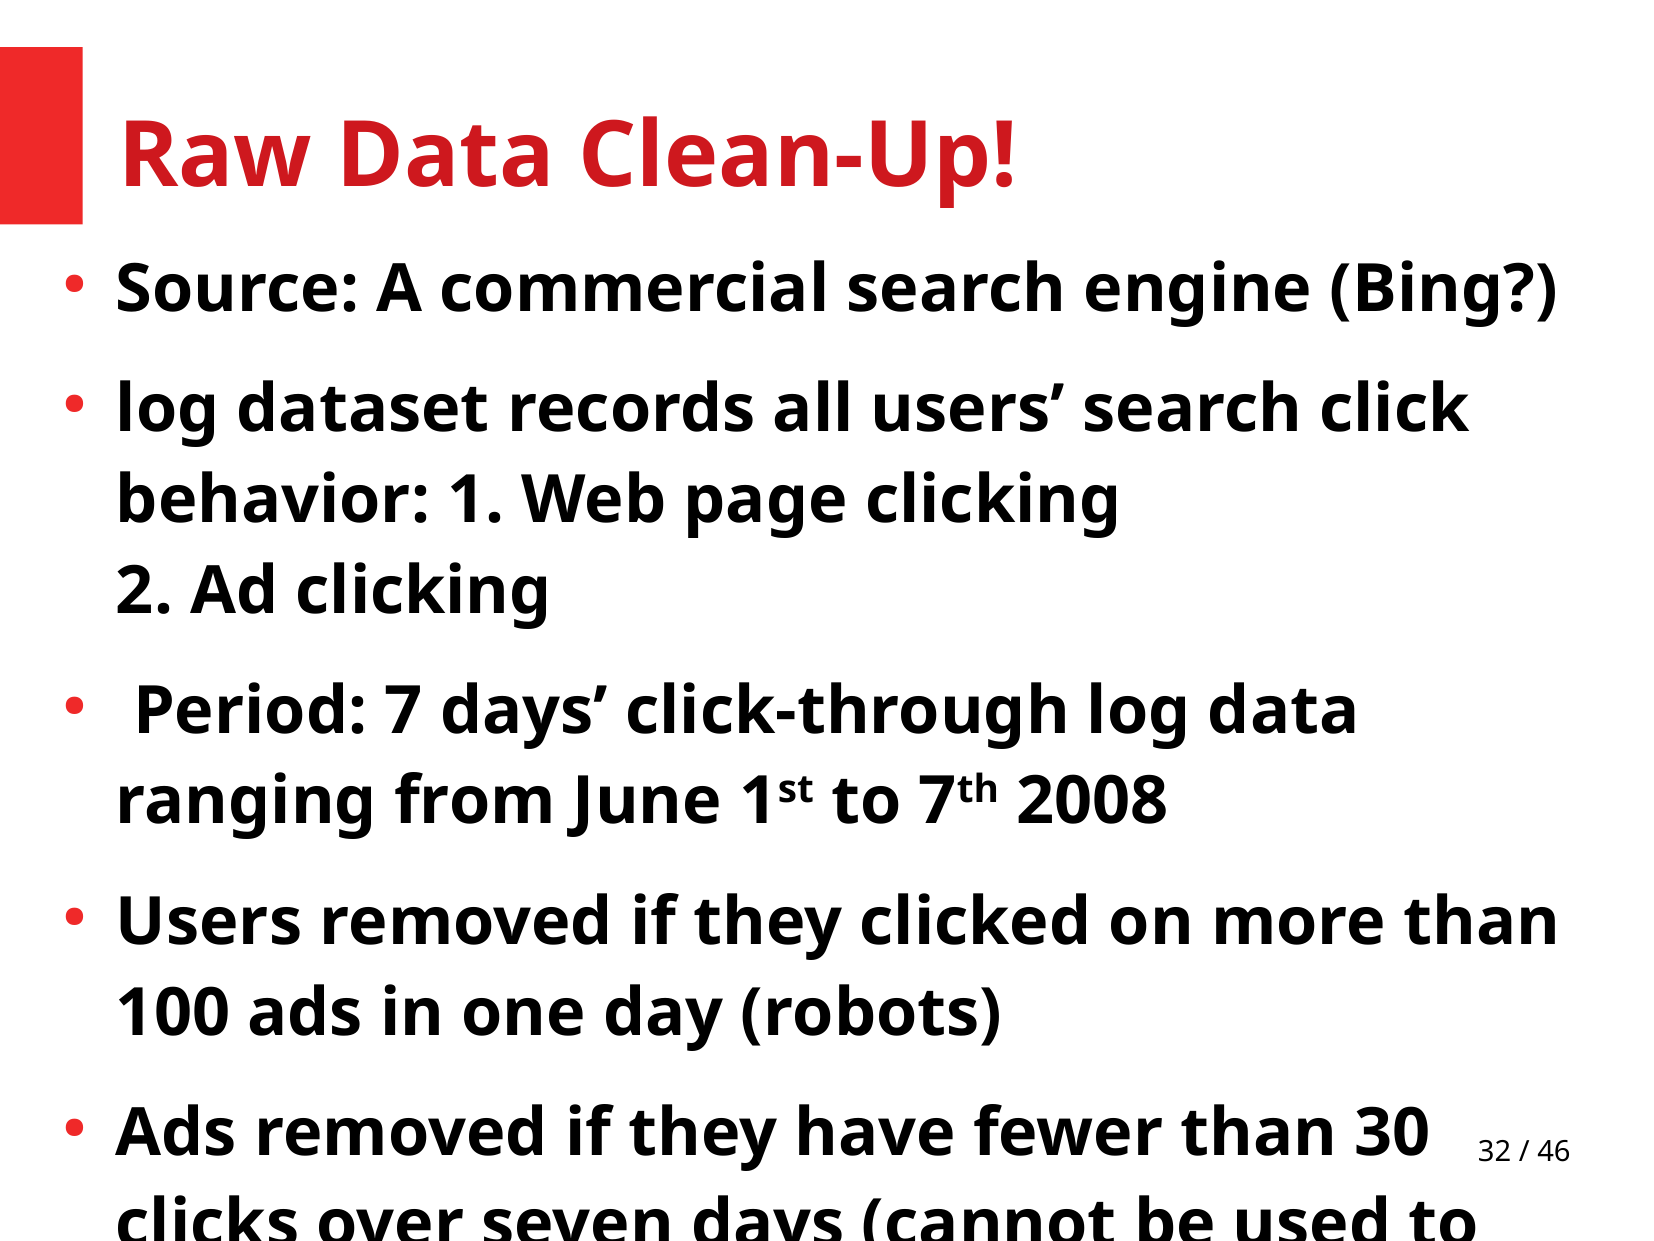

# Raw Data Clean-Up!
Source: A commercial search engine (Bing?)
log dataset records all users’ search click behavior: 1. Web page clicking
2. Ad clicking
 Period: 7 days’ click-through log data ranging from June 1st to 7th 2008
Users removed if they clicked on more than 100 ads in one day (robots)
Ads removed if they have fewer than 30 clicks over seven days (cannot be used to draw a reliable statistical conclusions)
Only English queries are considered!
32